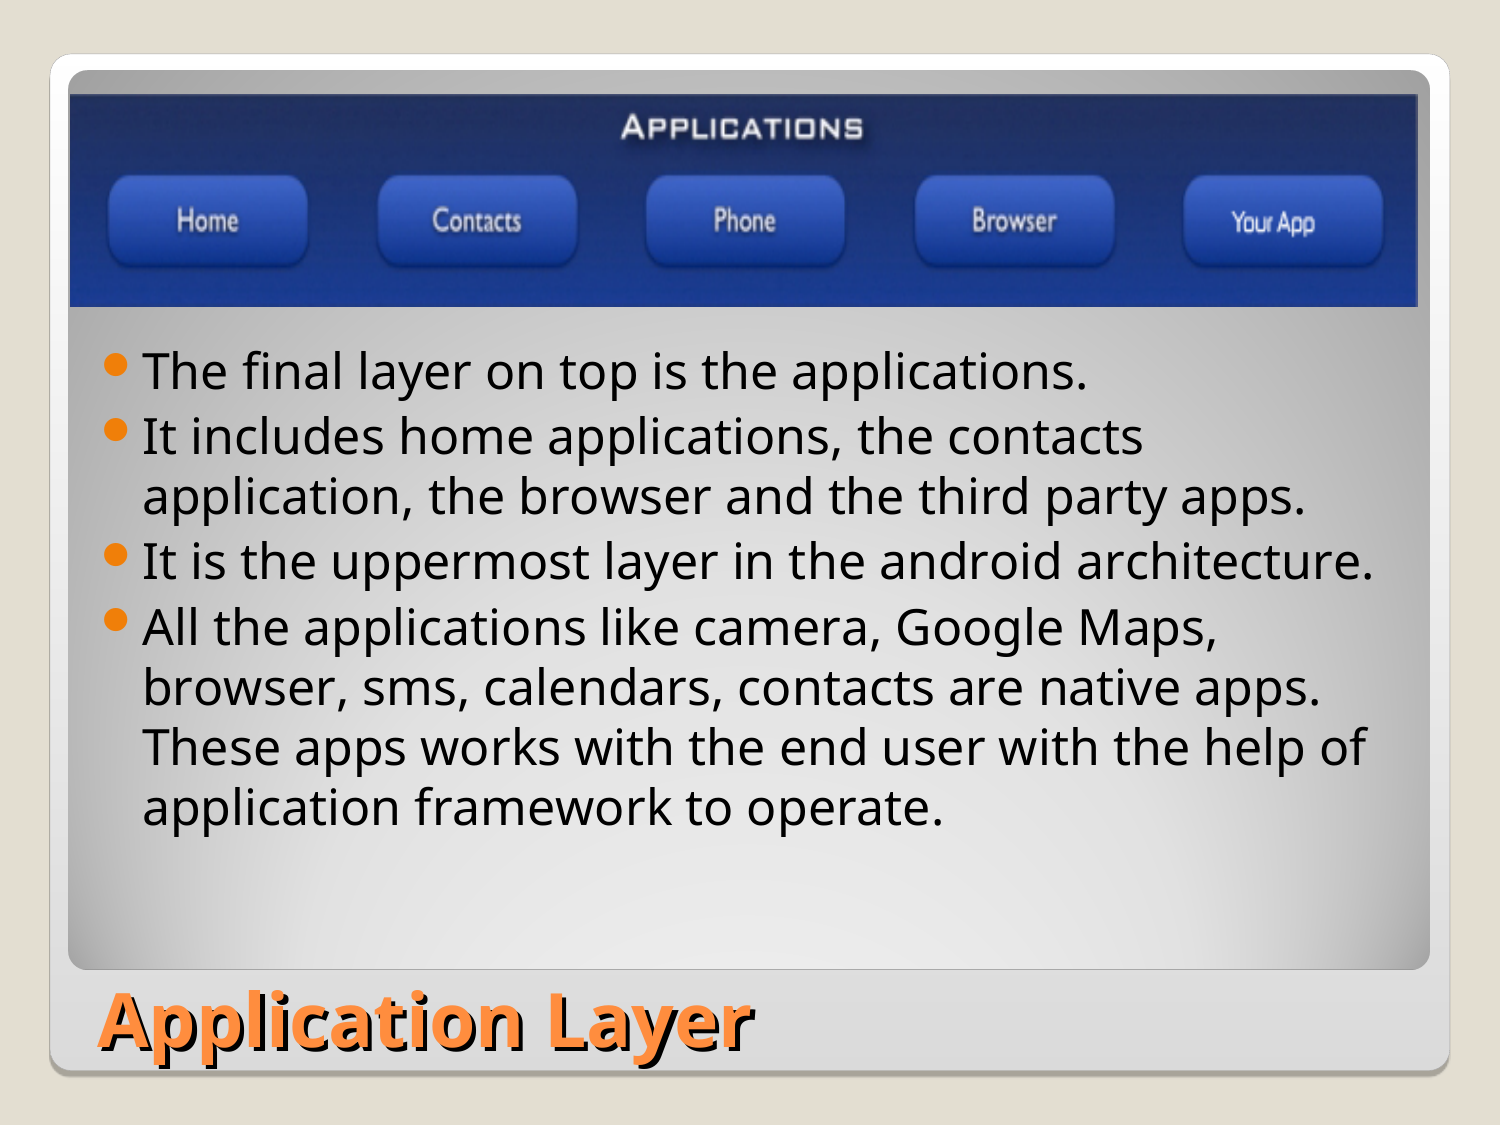

The final layer on top is the applications.
It includes home applications, the contacts application, the browser and the third party apps.
It is the uppermost layer in the android architecture.
All the applications like camera, Google Maps, browser, sms, calendars, contacts are native apps. These apps works with the end user with the help of application framework to operate.
Application Layer